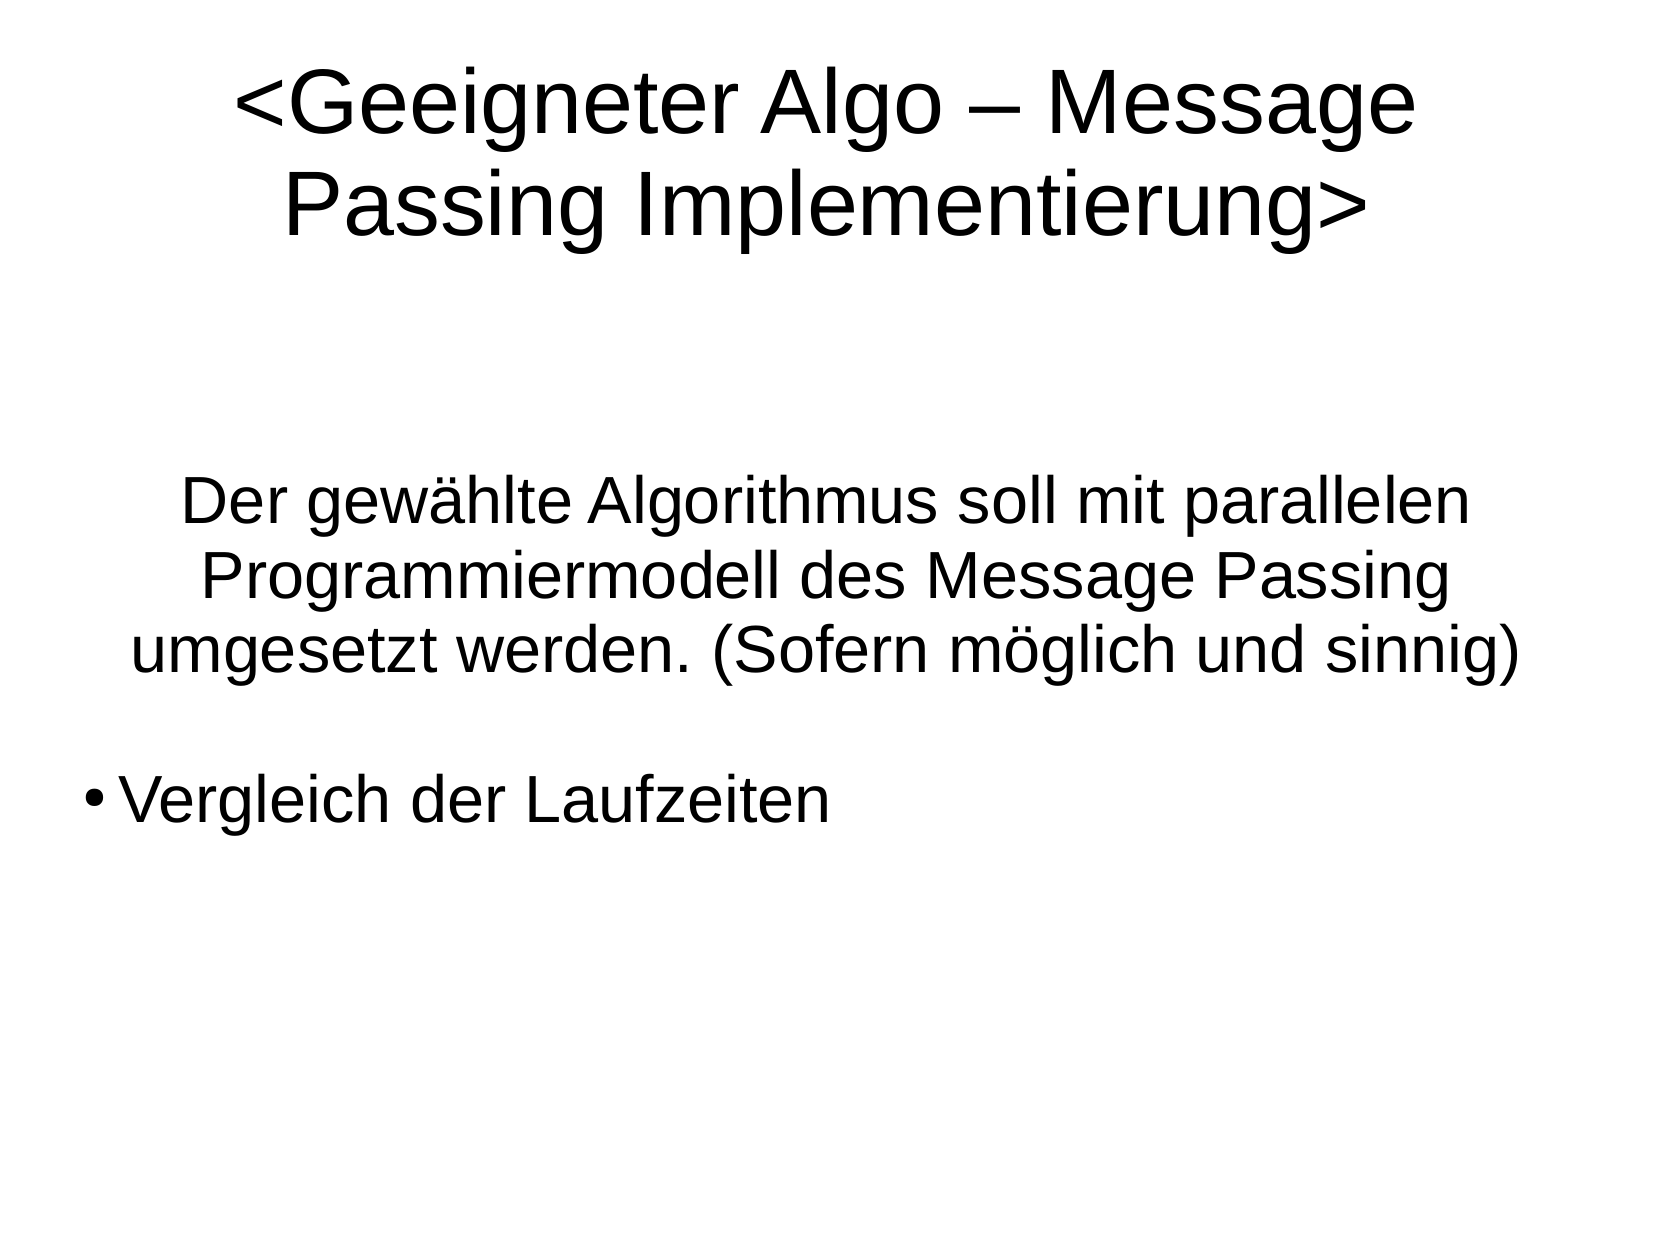

# <Geeigneter Algo – Message Passing Implementierung>
Der gewählte Algorithmus soll mit parallelen Programmiermodell des Message Passing umgesetzt werden. (Sofern möglich und sinnig)
Vergleich der Laufzeiten